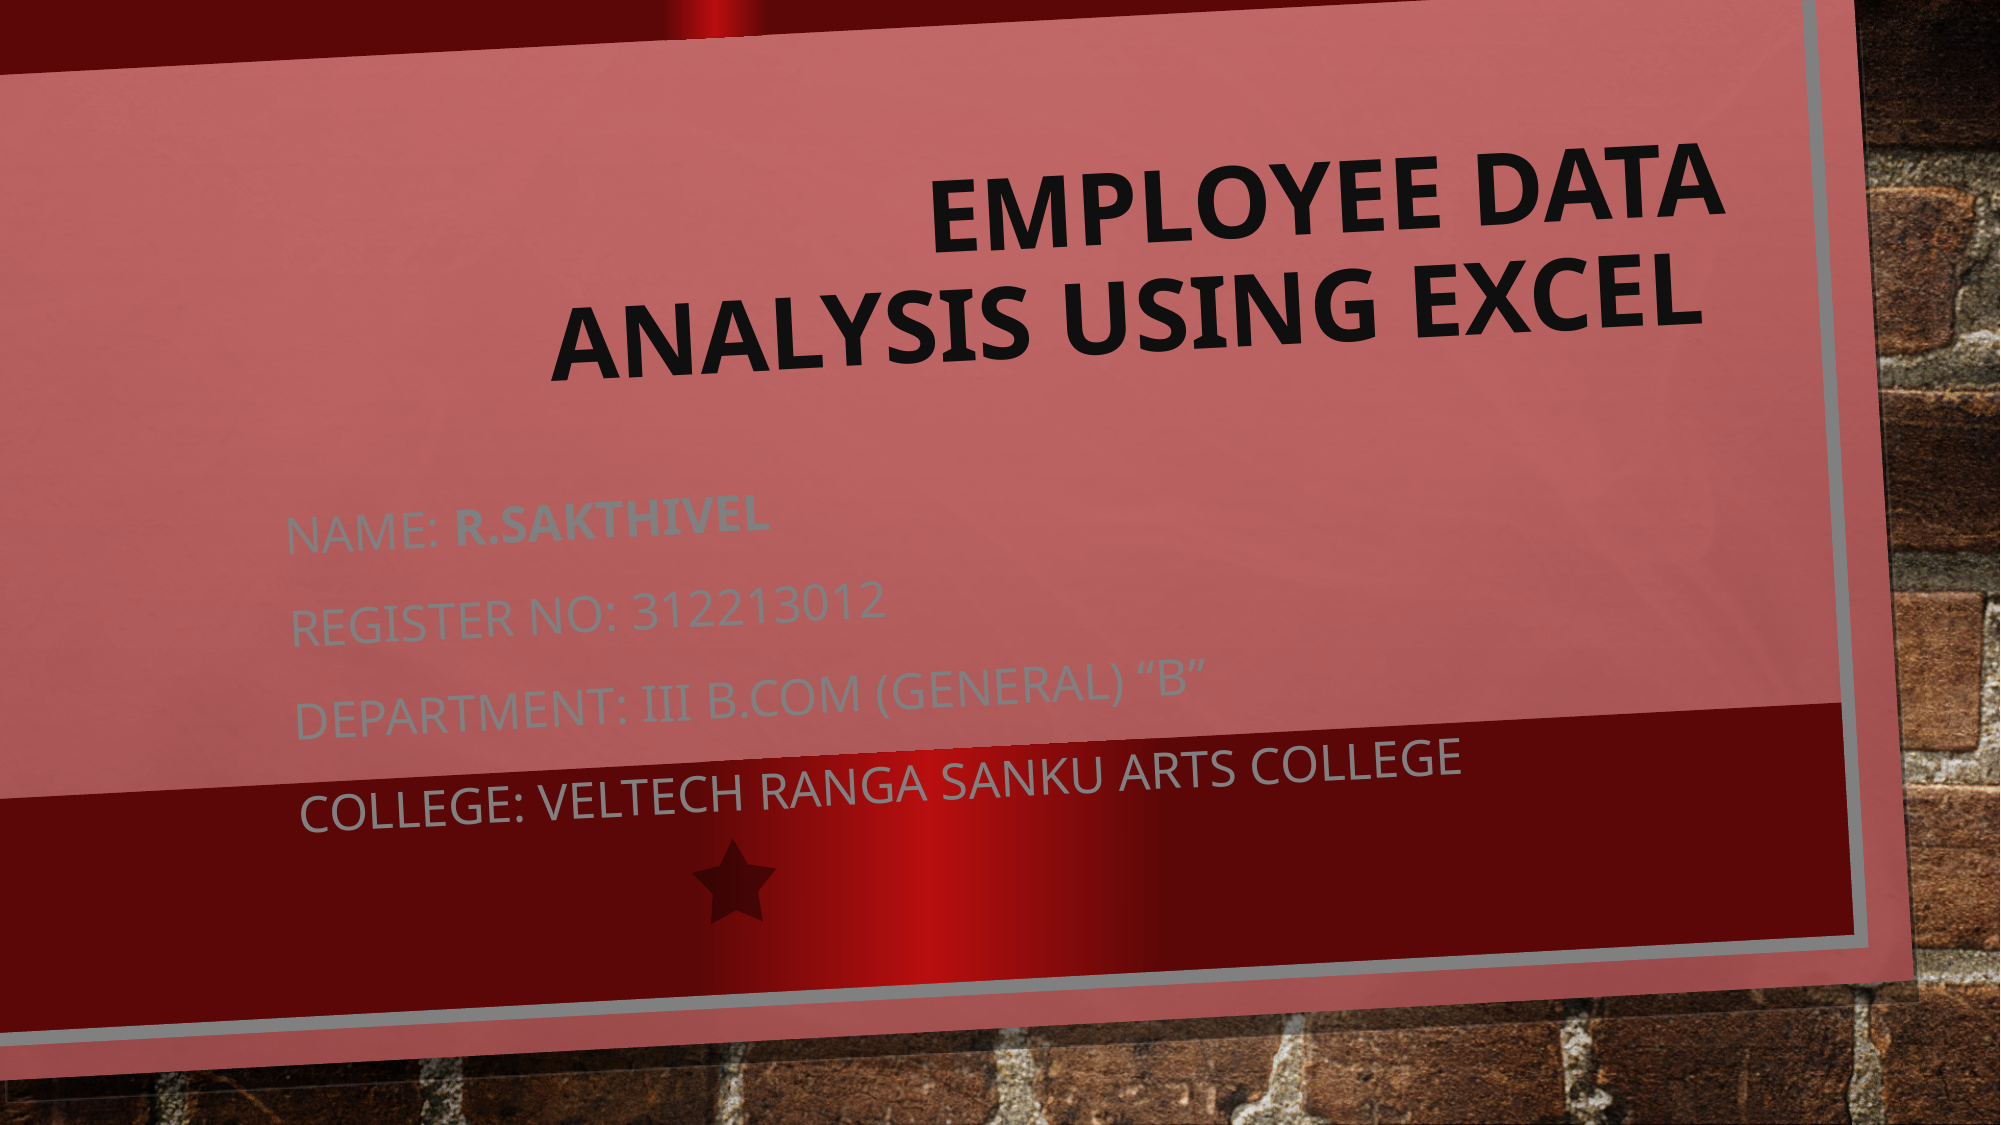

# Employee Data Analysis using Excel
NAME: r.sakthivel
REGISTER NO: 312213012
DEPARTMENT: III B.COM (General) “b”
COLLEGE: VELTECH RANGA SANKU ARTS COLLEGE